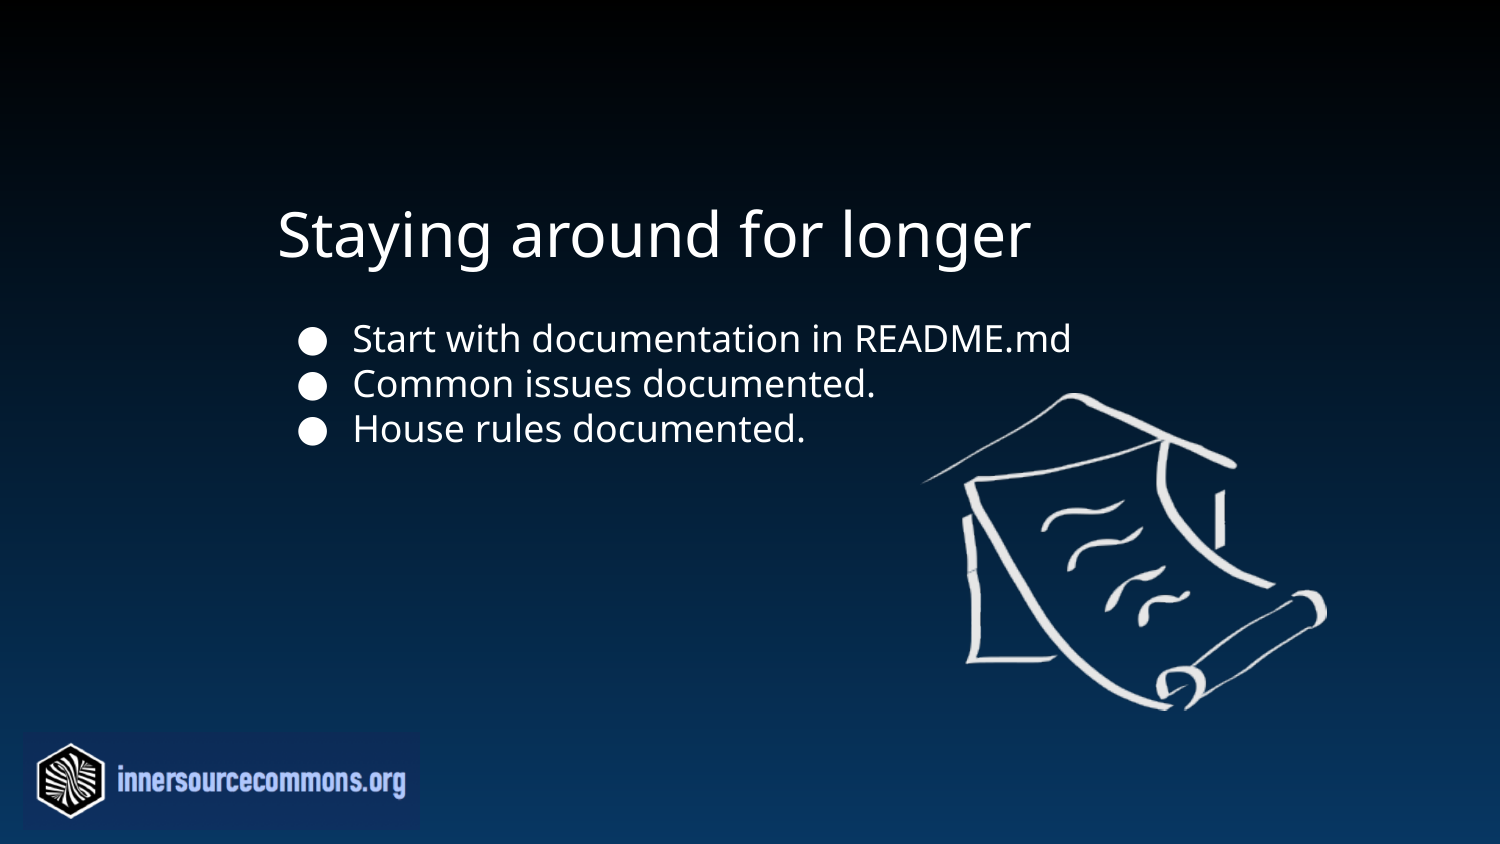

Staying around for longer
Start with documentation in README.md
Common issues documented.
House rules documented.